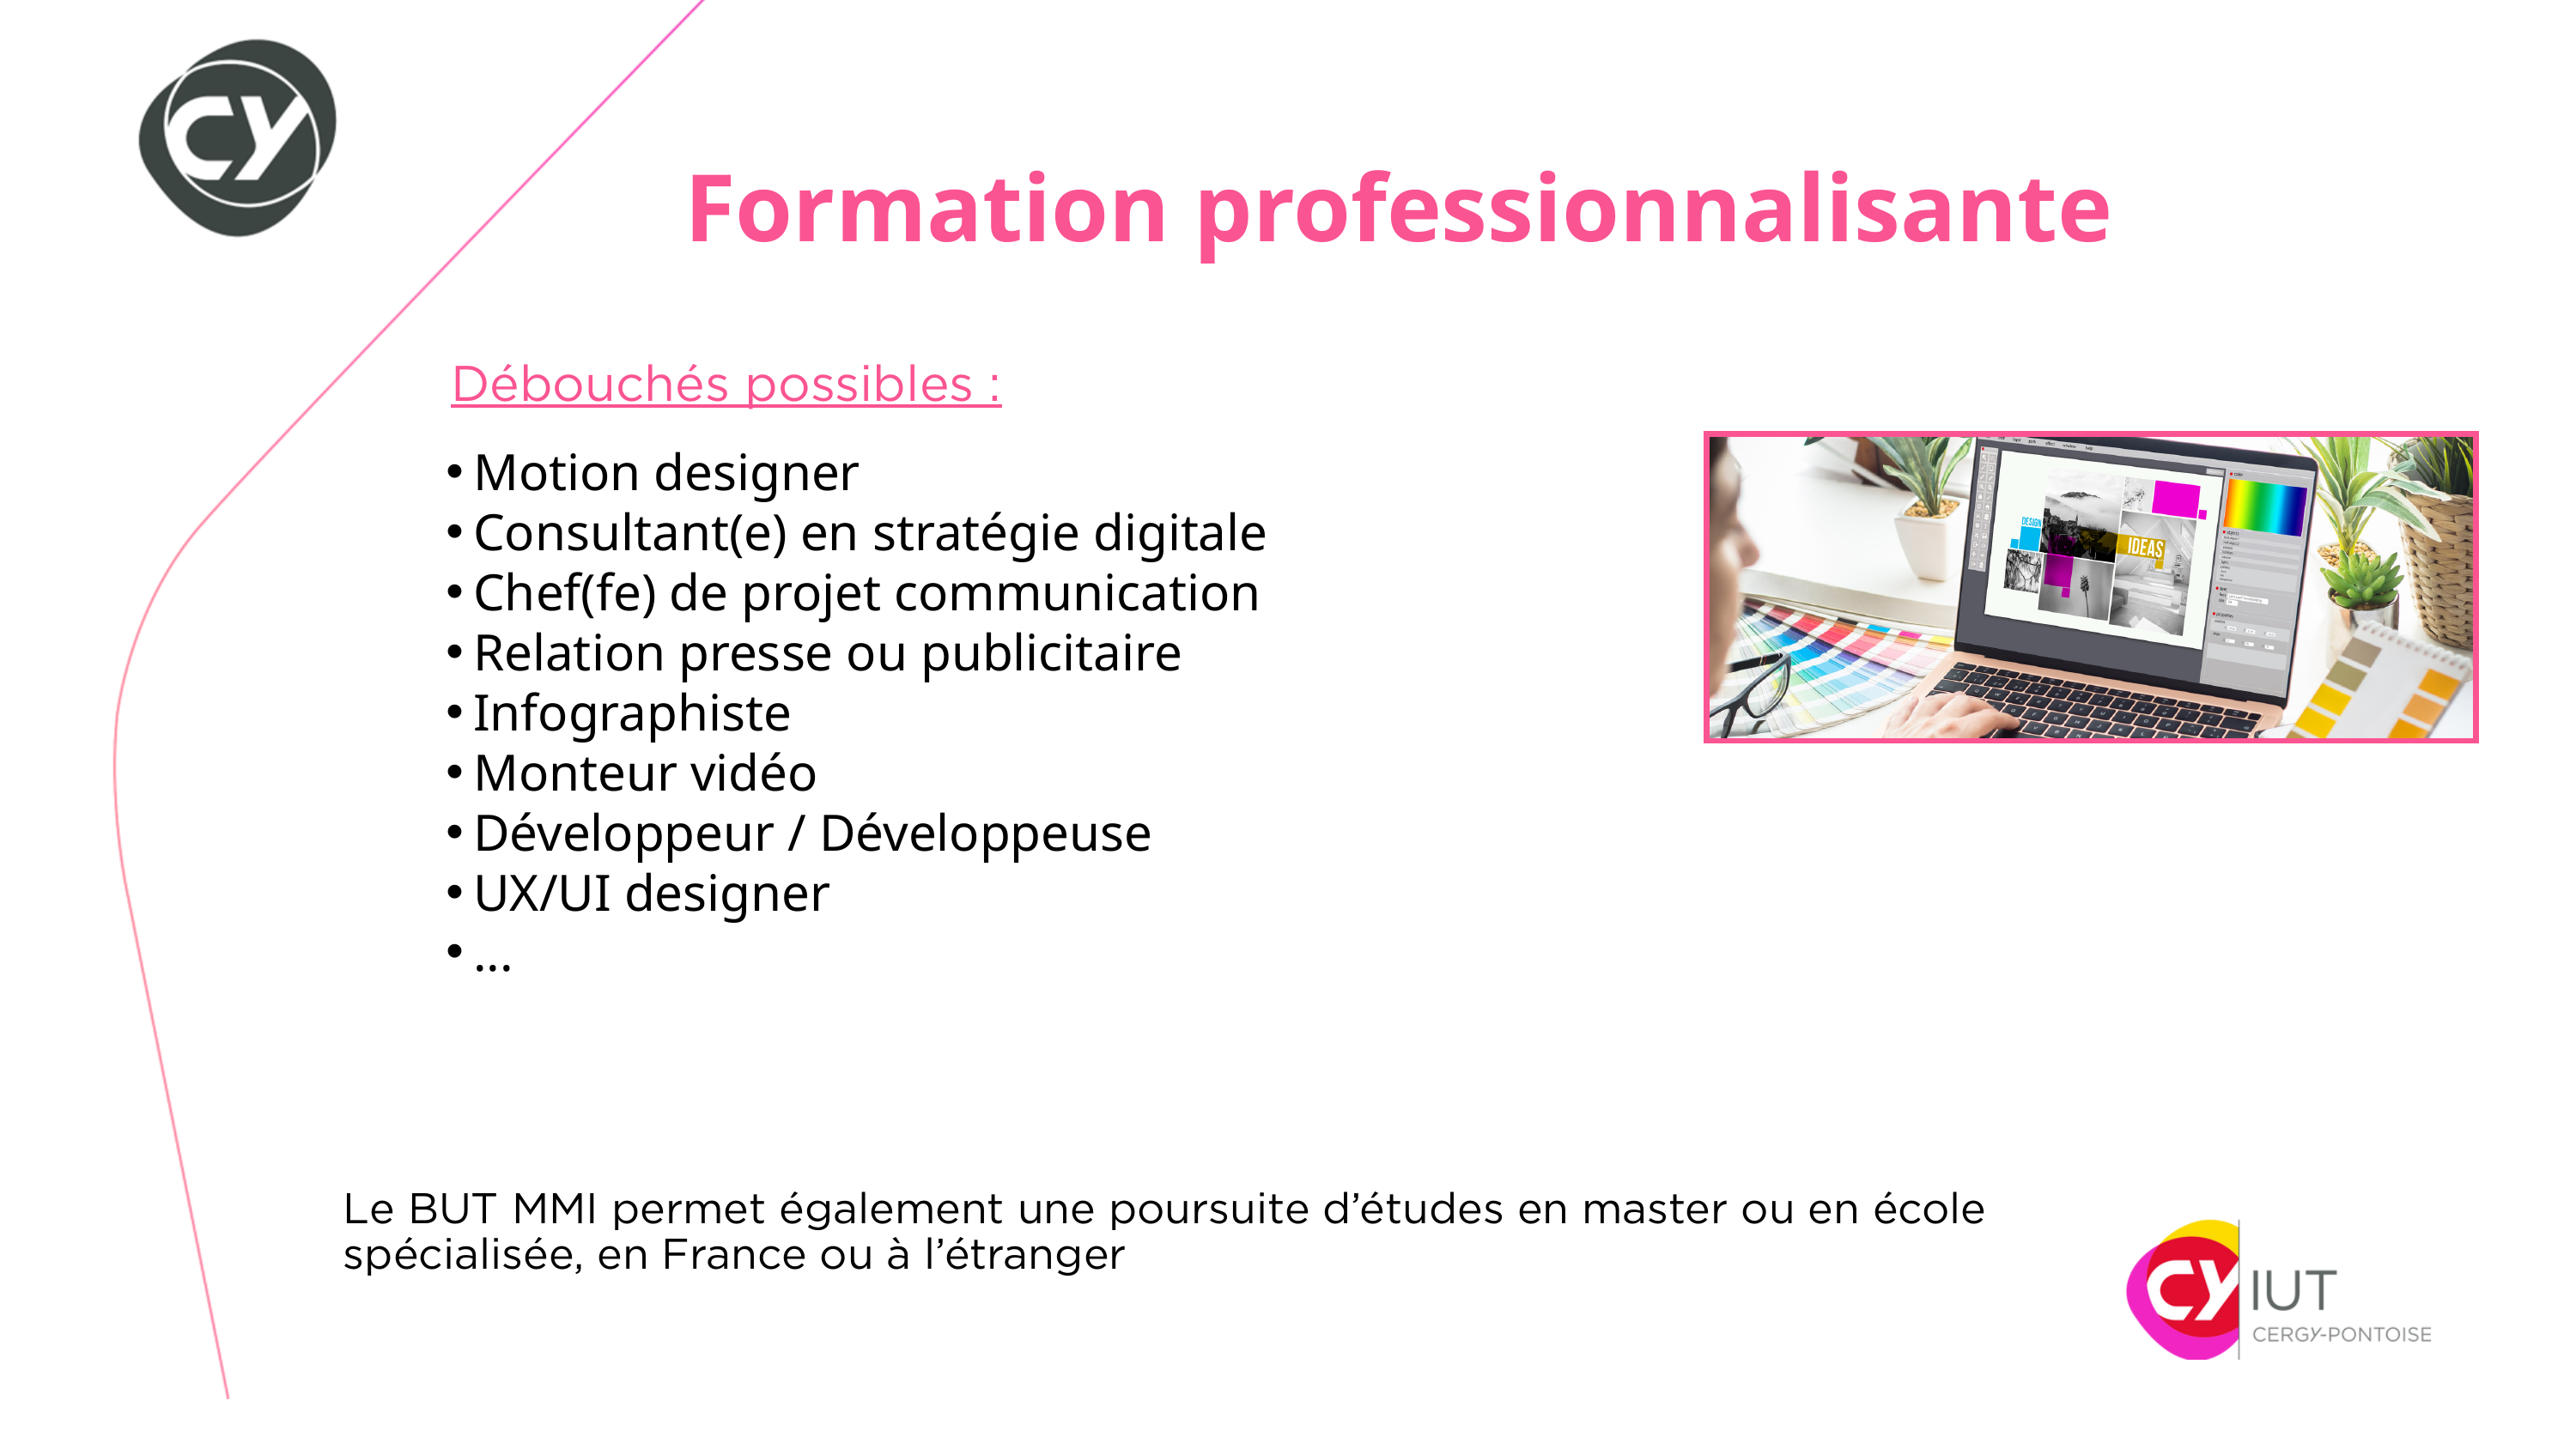

Formation professionnalisante
Débouchés possibles :
Motion designer
Consultant(e) en stratégie digitale
Chef(fe) de projet communication
Relation presse ou publicitaire
Infographiste
Monteur vidéo
Développeur / Développeuse
UX/UI designer
...
Le BUT MMI permet également une poursuite d’études en master ou en école spécialisée, en France ou à l’étranger